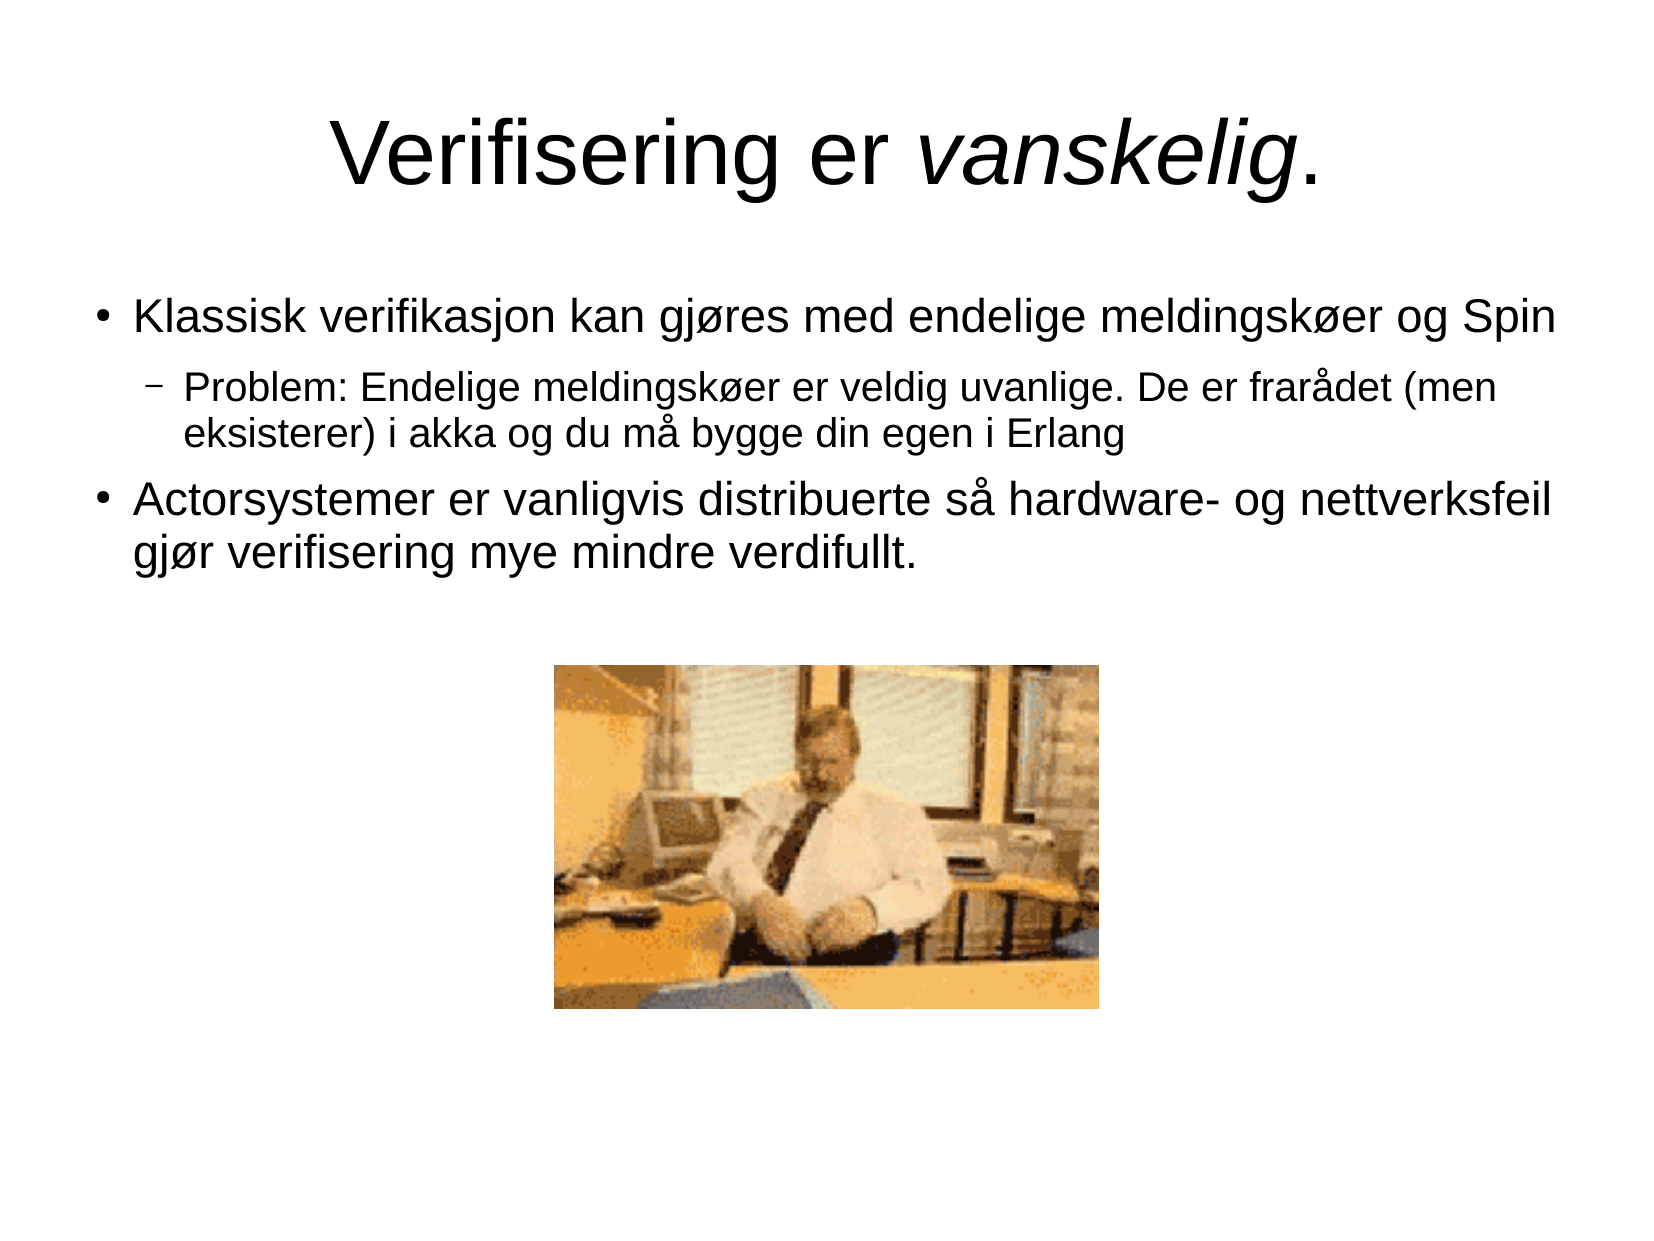

# Verifisering er vanskelig.
Klassisk verifikasjon kan gjøres med endelige meldingskøer og Spin
Problem: Endelige meldingskøer er veldig uvanlige. De er frarådet (men eksisterer) i akka og du må bygge din egen i Erlang
Actorsystemer er vanligvis distribuerte så hardware- og nettverksfeil gjør verifisering mye mindre verdifullt.